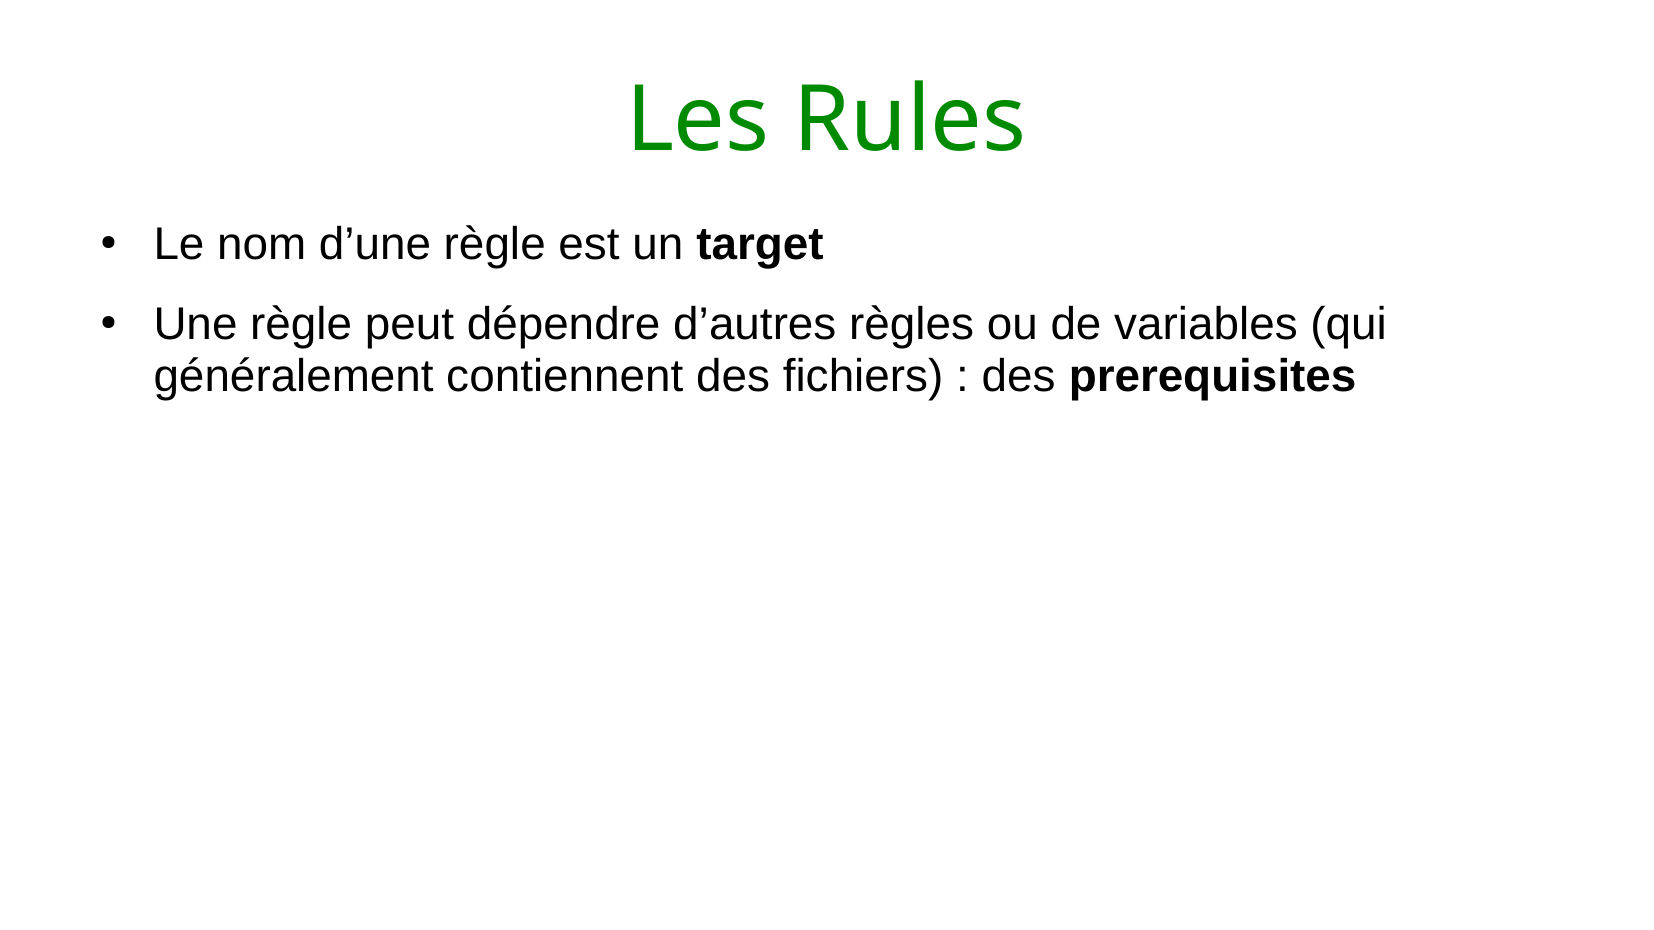

# Les Rules
Le nom d’une règle est un target
Une règle peut dépendre d’autres règles ou de variables (qui généralement contiennent des fichiers) : des prerequisites